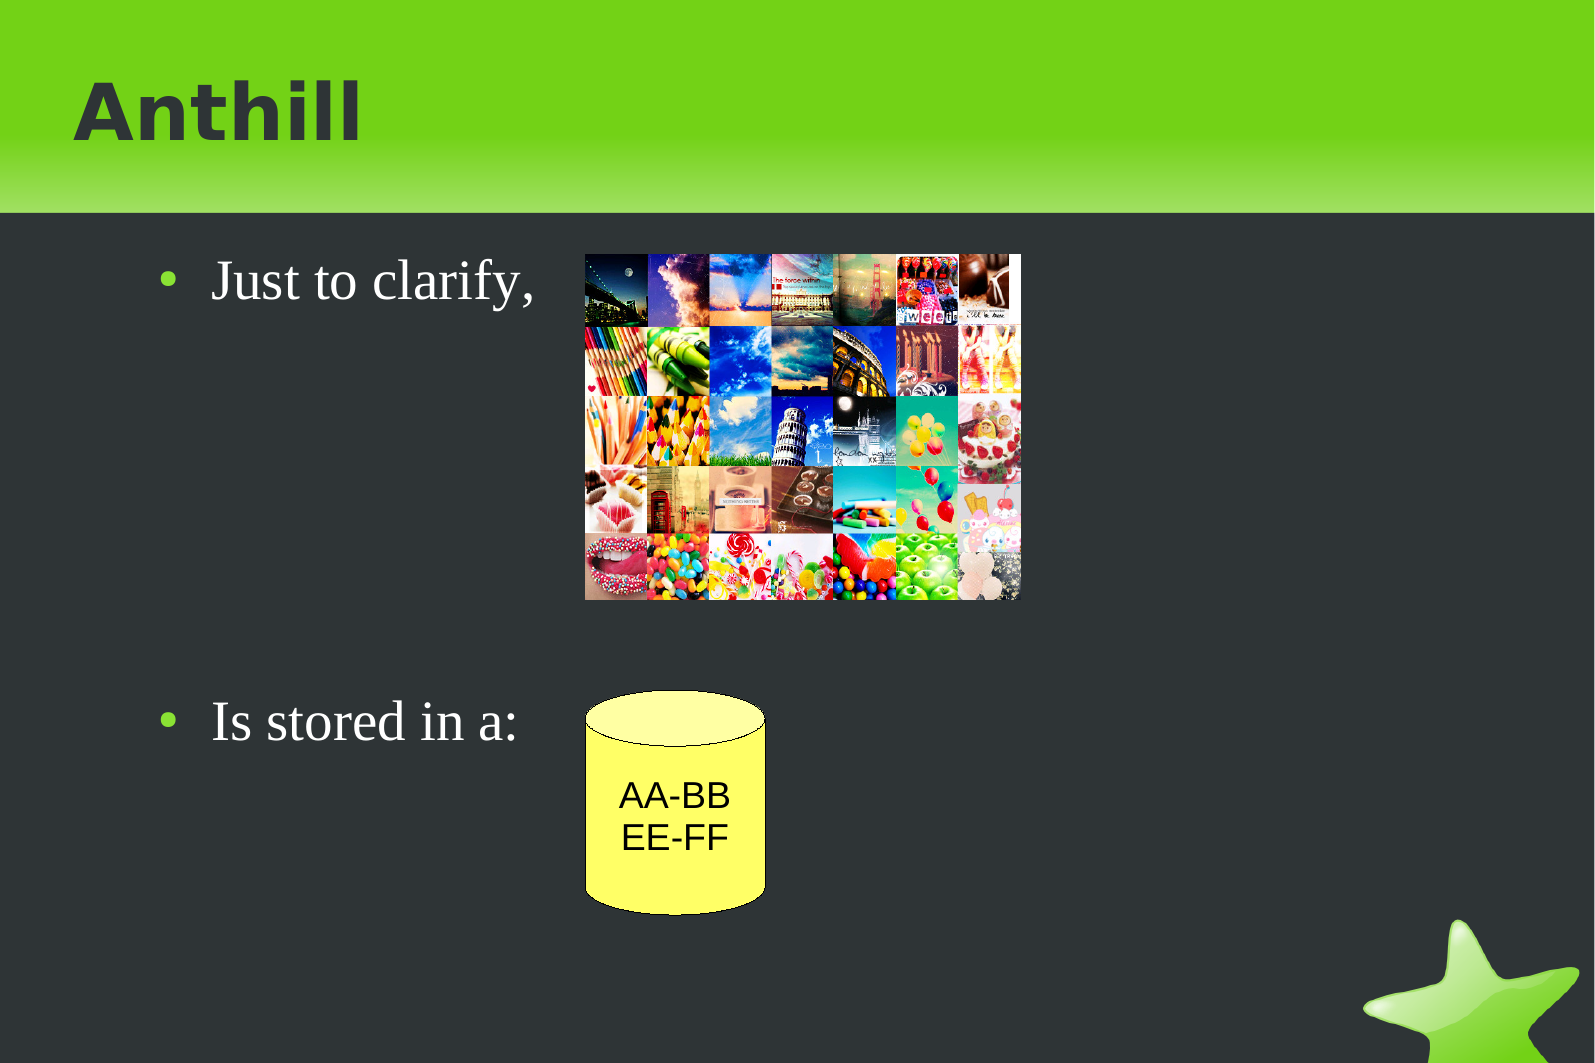

# Anthill
Just to clarify,
Is stored in a:
AA-BB
EE-FF